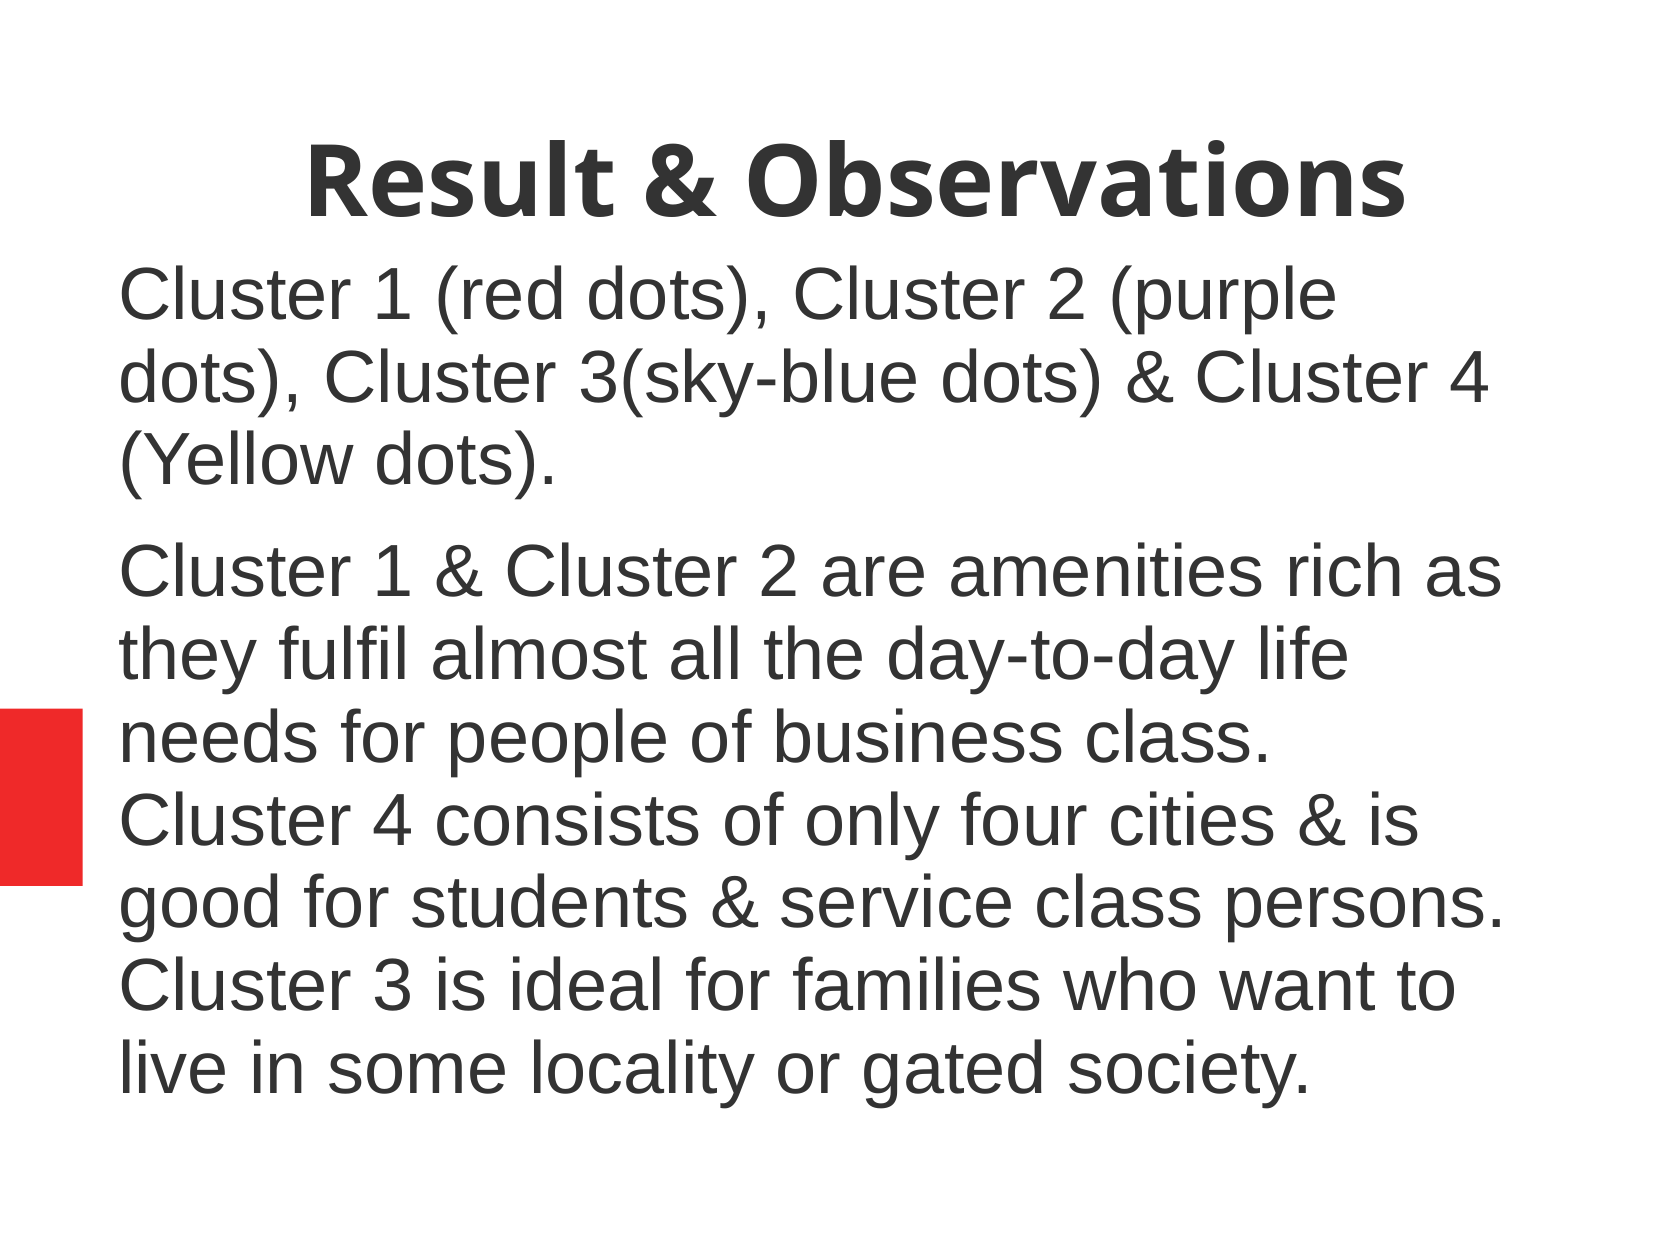

# Result & Observations
Cluster 1 (red dots), Cluster 2 (purple dots), Cluster 3(sky-blue dots) & Cluster 4 (Yellow dots).
Cluster 1 & Cluster 2 are amenities rich as they fulfil almost all the day-to-day life needs for people of business class. Cluster 4 consists of only four cities & is good for students & service class persons. Cluster 3 is ideal for families who want to live in some locality or gated society.